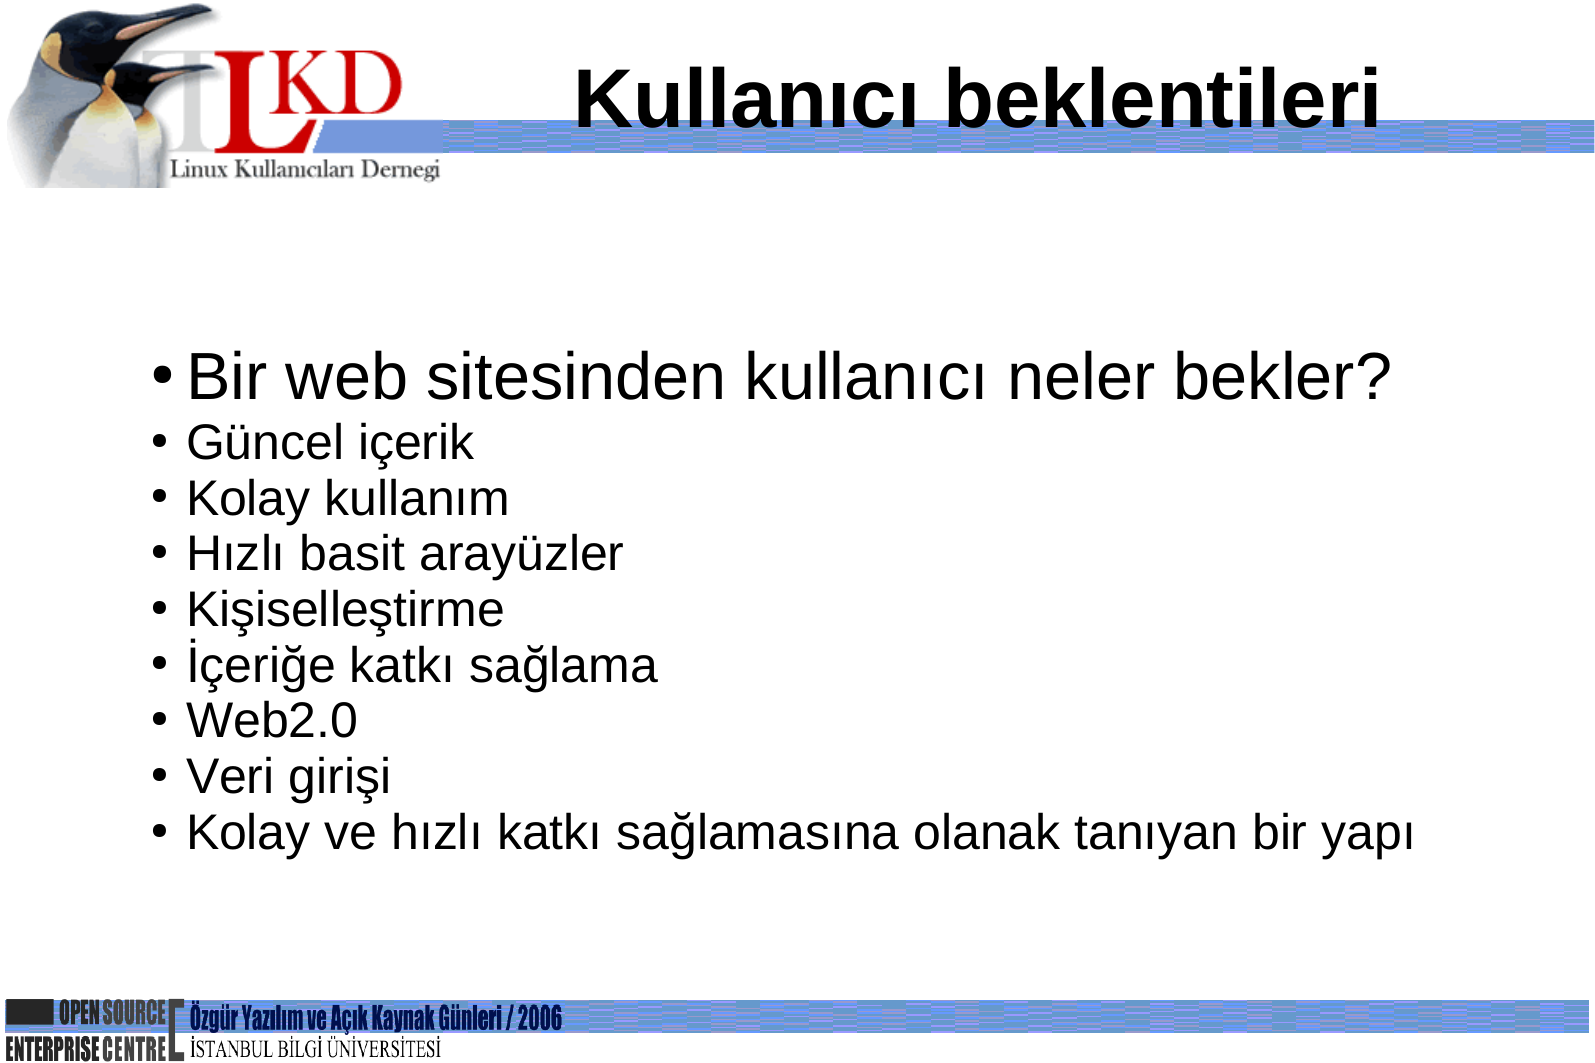

# Kullanıcı beklentileri
Bir web sitesinden kullanıcı neler bekler?
Güncel içerik
Kolay kullanım
Hızlı basit arayüzler
Kişiselleştirme
İçeriğe katkı sağlama
Web2.0
Veri girişi
Kolay ve hızlı katkı sağlamasına olanak tanıyan bir yapı